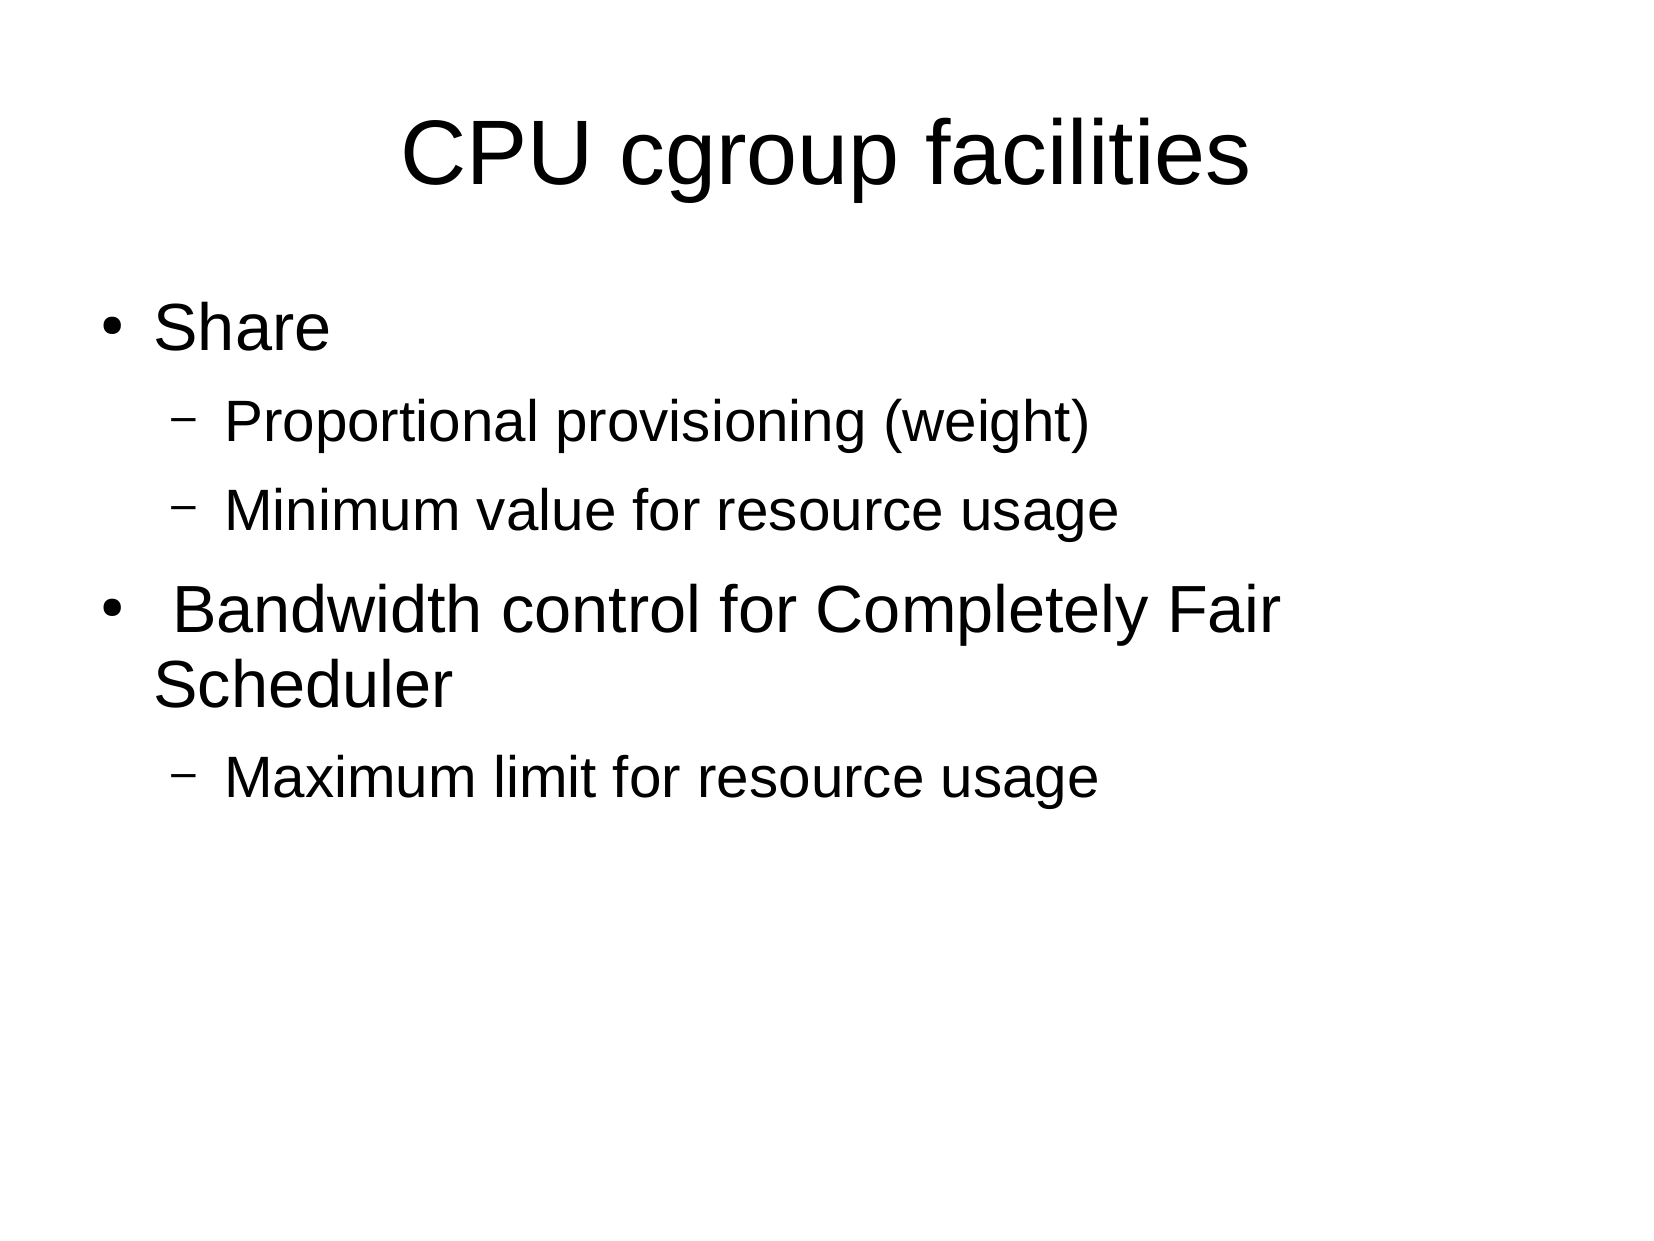

# CPU cgroup facilities
Share
Proportional provisioning (weight)
Minimum value for resource usage
 Bandwidth control for Completely Fair Scheduler
Maximum limit for resource usage